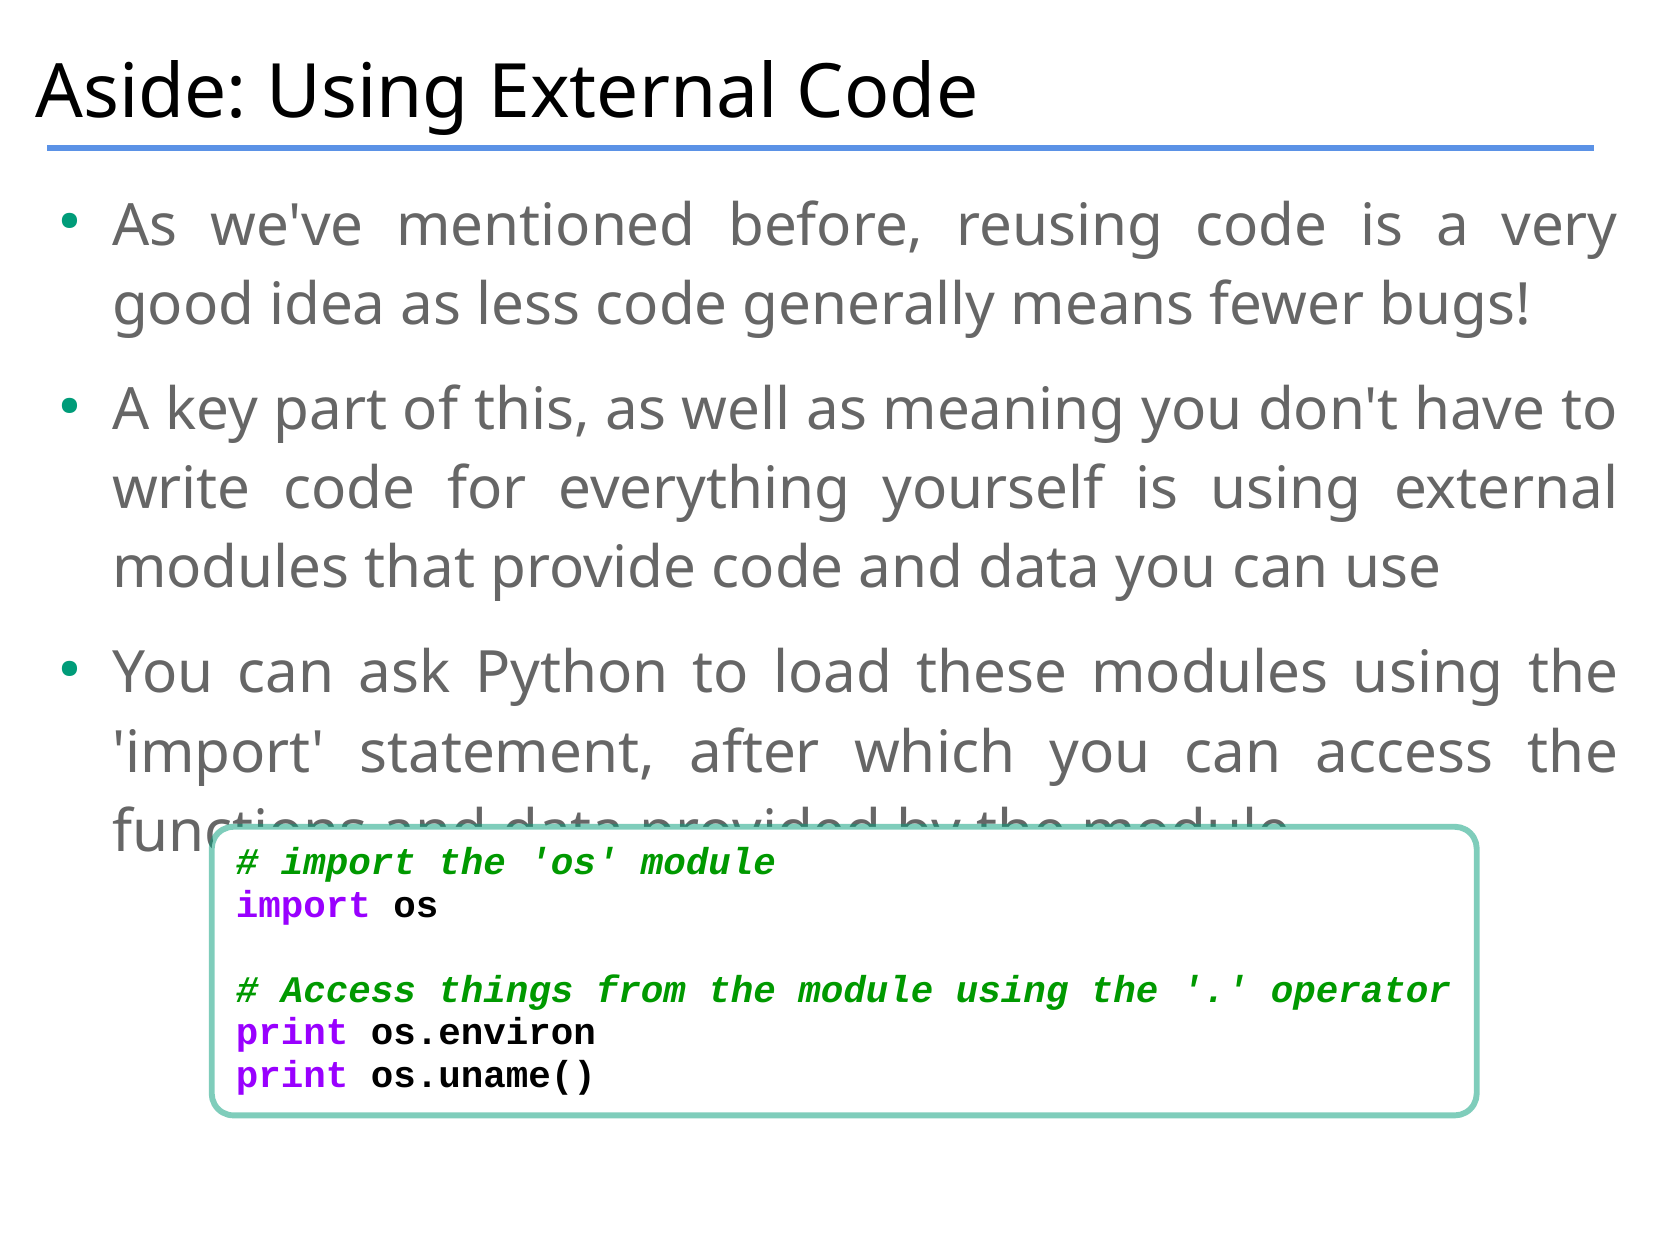

Aside: Using External Code
# As we've mentioned before, reusing code is a very good idea as less code generally means fewer bugs!
A key part of this, as well as meaning you don't have to write code for everything yourself is using external modules that provide code and data you can use
You can ask Python to load these modules using the 'import' statement, after which you can access the functions and data provided by the module
# import the 'os' module import os # Access things from the module using the '.' operator print os.environ
print os.uname()